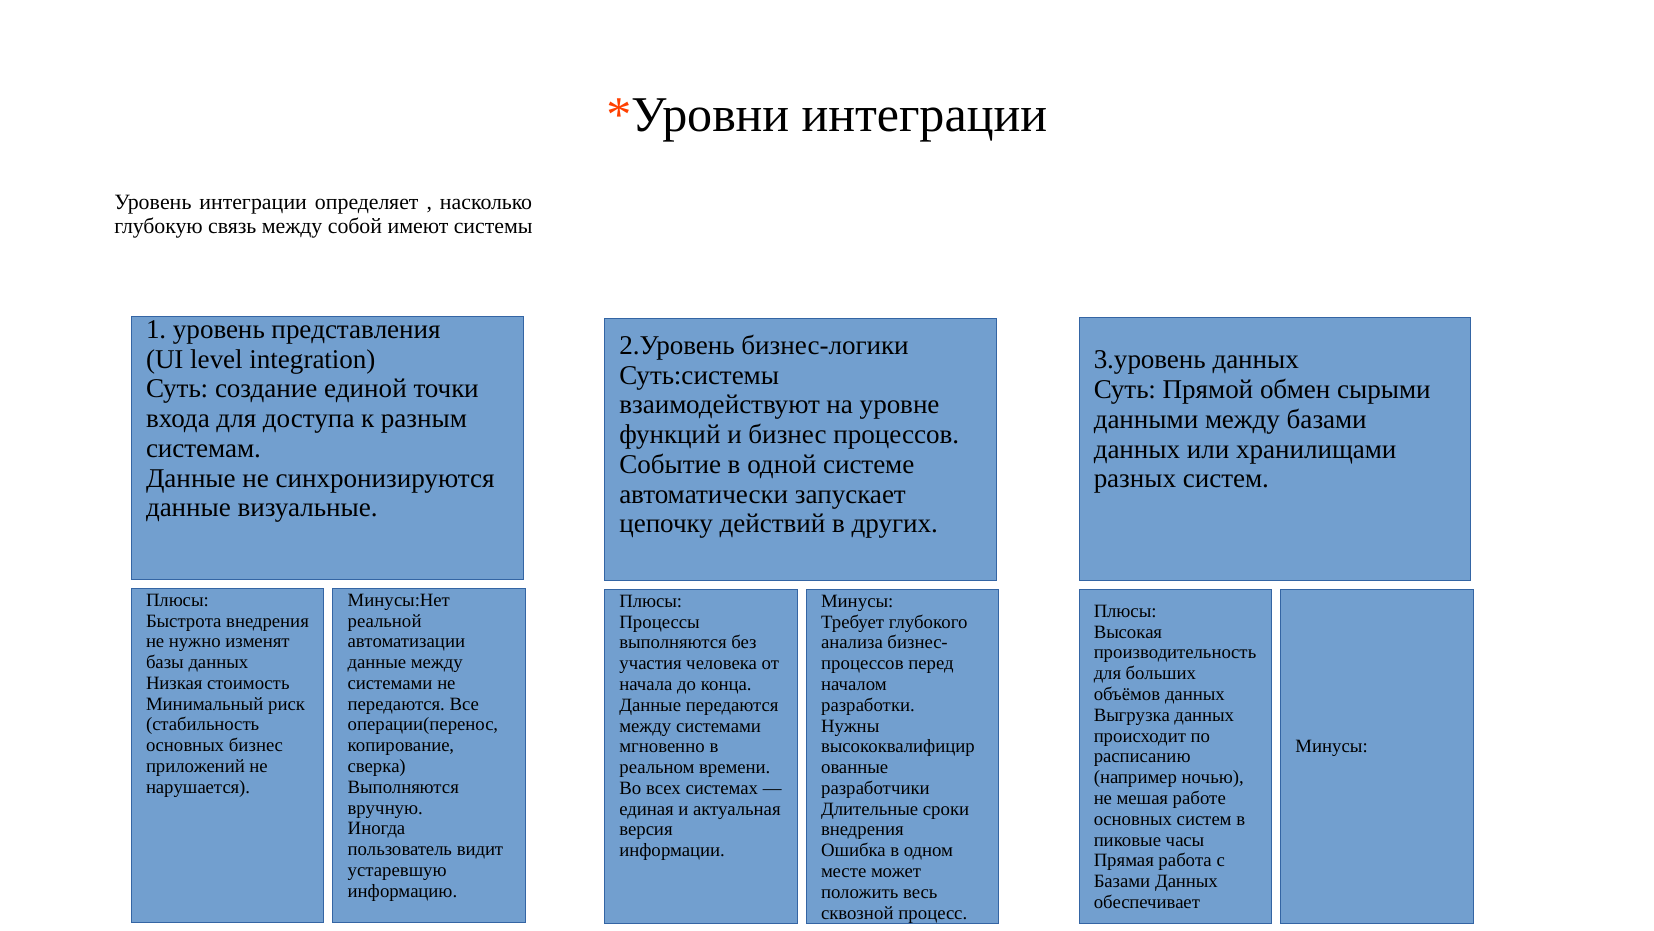

# *Уровни интеграции
Уровень интеграции определяет , насколько глубокую связь между собой имеют системы
1. уровень представления
(UI level integration)
Суть: создание единой точки входа для доступа к разным системам.
Данные не синхронизируются данные визуальные.
3.уровень данных
Суть: Прямой обмен сырыми данными между базами данных или хранилищами разных систем.
2.Уровень бизнес-логики
Суть:системы взаимодействуют на уровне функций и бизнес процессов.
Событие в одной системе автоматически запускает цепочку действий в других.
Плюсы:
Быстрота внедрения не нужно изменят базы данных
Низкая стоимость
Минимальный риск (стабильность основных бизнес приложений не нарушается).
Минусы:Нет реальной автоматизации данные между системами не передаются. Все операции(перенос, копирование, сверка)
Выполняются вручную.
Иногда пользователь видит устаревшую информацию.
Плюсы:
Высокая производительность для больших объёмов данных
Выгрузка данных происходит по расписанию (например ночью), не мешая работе основных систем в пиковые часы
Прямая работа с Базами Данных обеспечивает
Минусы:
Плюсы:
Процессы выполняются без участия человека от начала до конца.
Данные передаются между системами мгновенно в реальном времени.
Во всех системах — единая и актуальная версия информации.
Минусы:
Требует глубокого анализа бизнес-процессов перед началом разработки.
Нужны высококвалифицированные разработчики
Длительные сроки внедрения
Ошибка в одном месте может положить весь сквозной процесс.